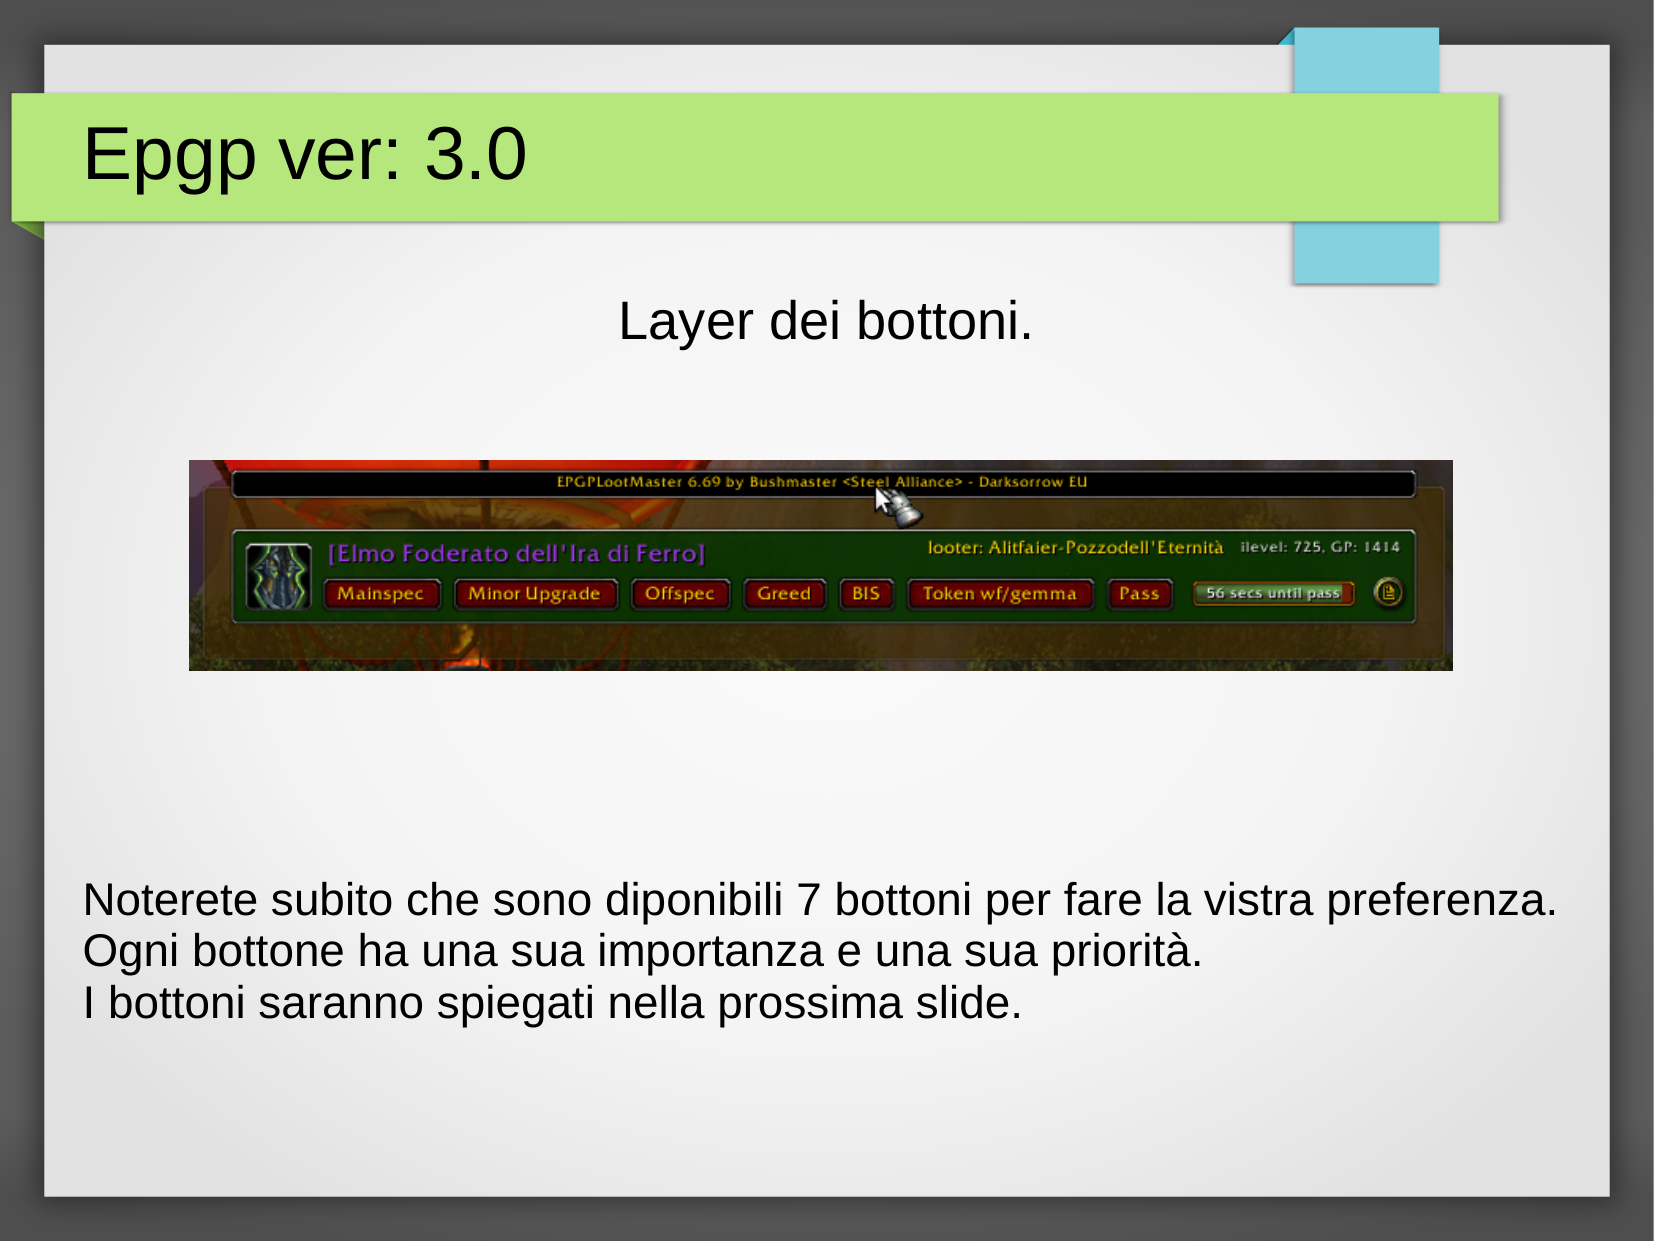

# Epgp ver: 3.0
Layer dei bottoni.
Noterete subito che sono diponibili 7 bottoni per fare la vistra preferenza.
Ogni bottone ha una sua importanza e una sua priorità.
I bottoni saranno spiegati nella prossima slide.